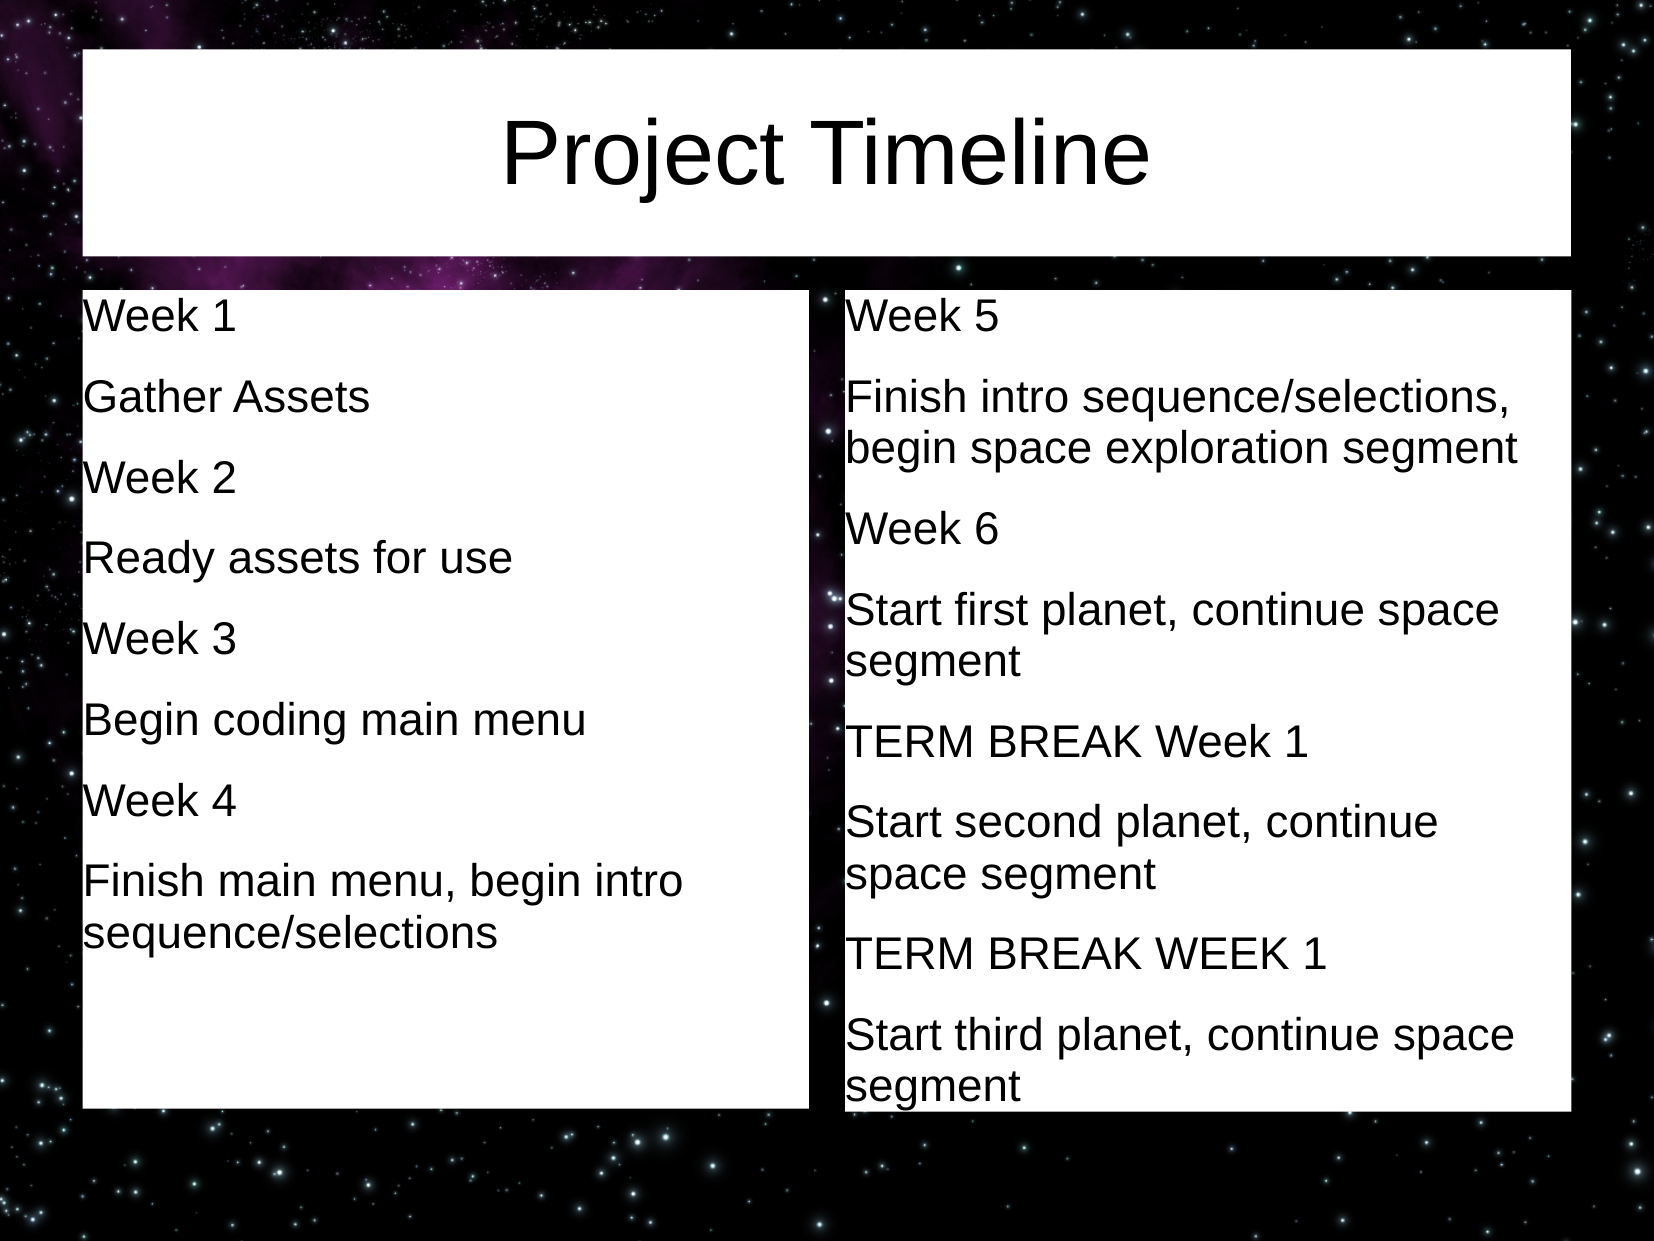

# Project Timeline
Week 1
Gather Assets
Week 2
Ready assets for use
Week 3
Begin coding main menu
Week 4
Finish main menu, begin intro sequence/selections
Week 5
Finish intro sequence/selections, begin space exploration segment
Week 6
Start first planet, continue space segment
TERM BREAK Week 1
Start second planet, continue space segment
TERM BREAK WEEK 1
Start third planet, continue space segment